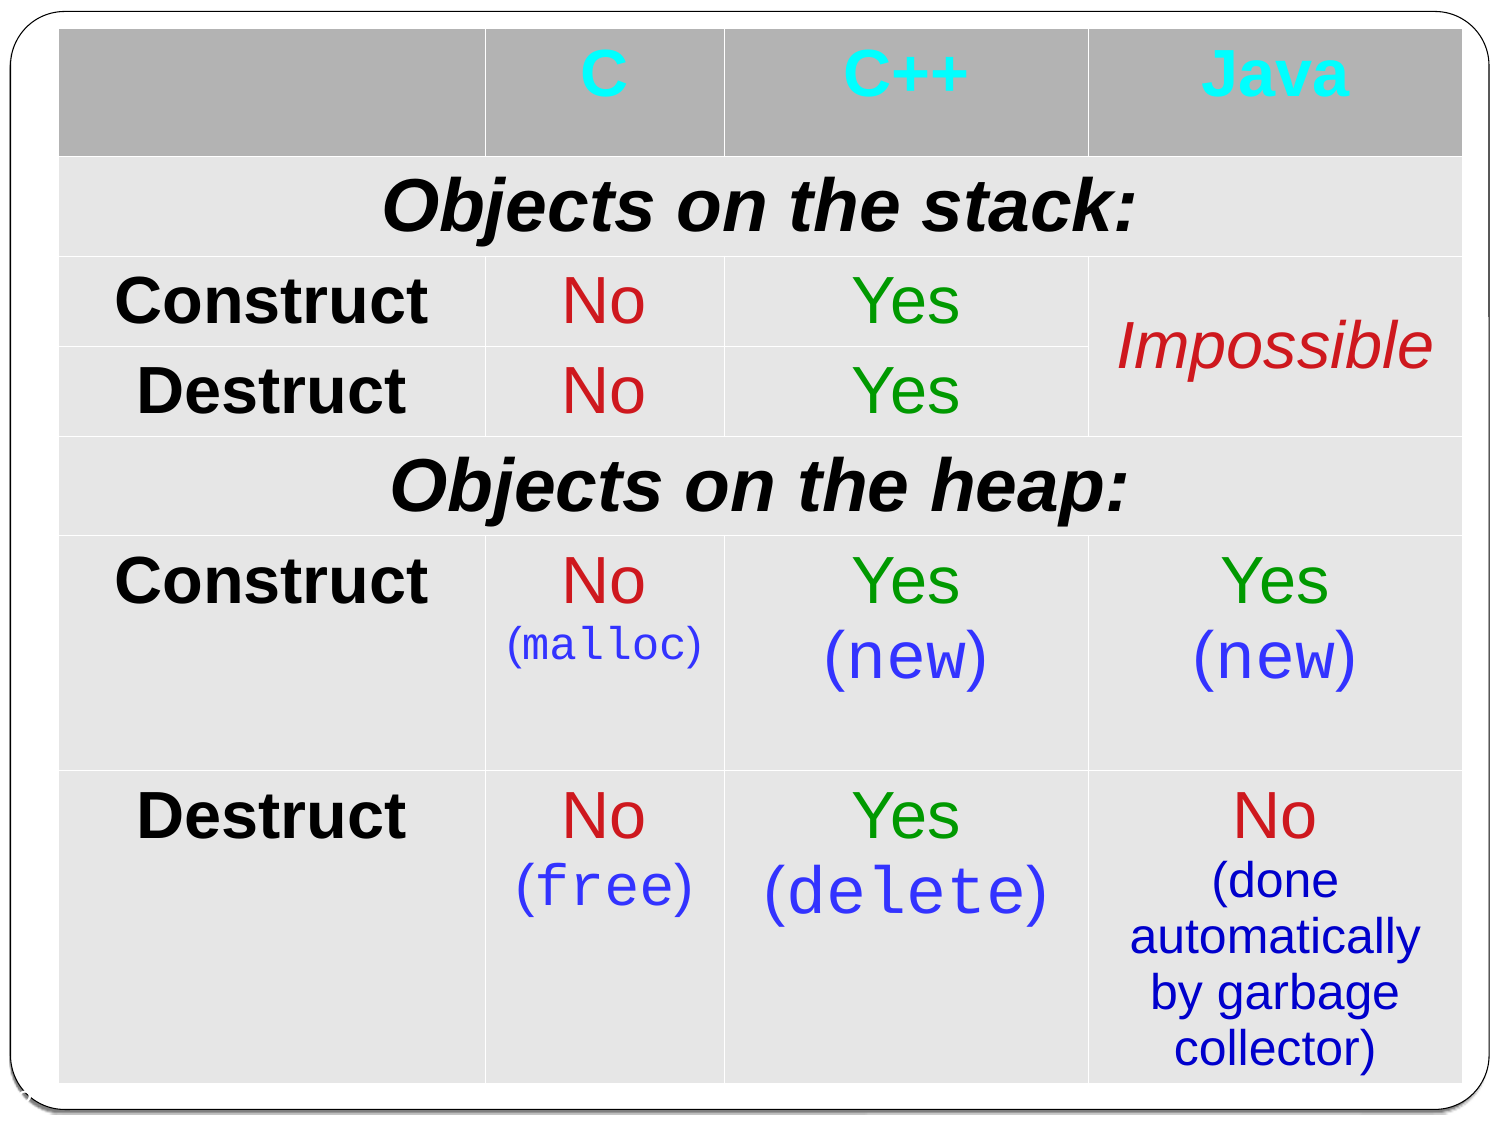

| | C | C++ | Java |
| --- | --- | --- | --- |
| Objects on the stack: | | | |
| Construct | No | Yes | Impossible |
| Destruct | No | Yes | |
| Objects on the heap: | | | |
| Construct | No (malloc) | Yes (new) | Yes (new) |
| Destruct | No (free) | Yes (delete) | No (done automatically by garbage collector) |